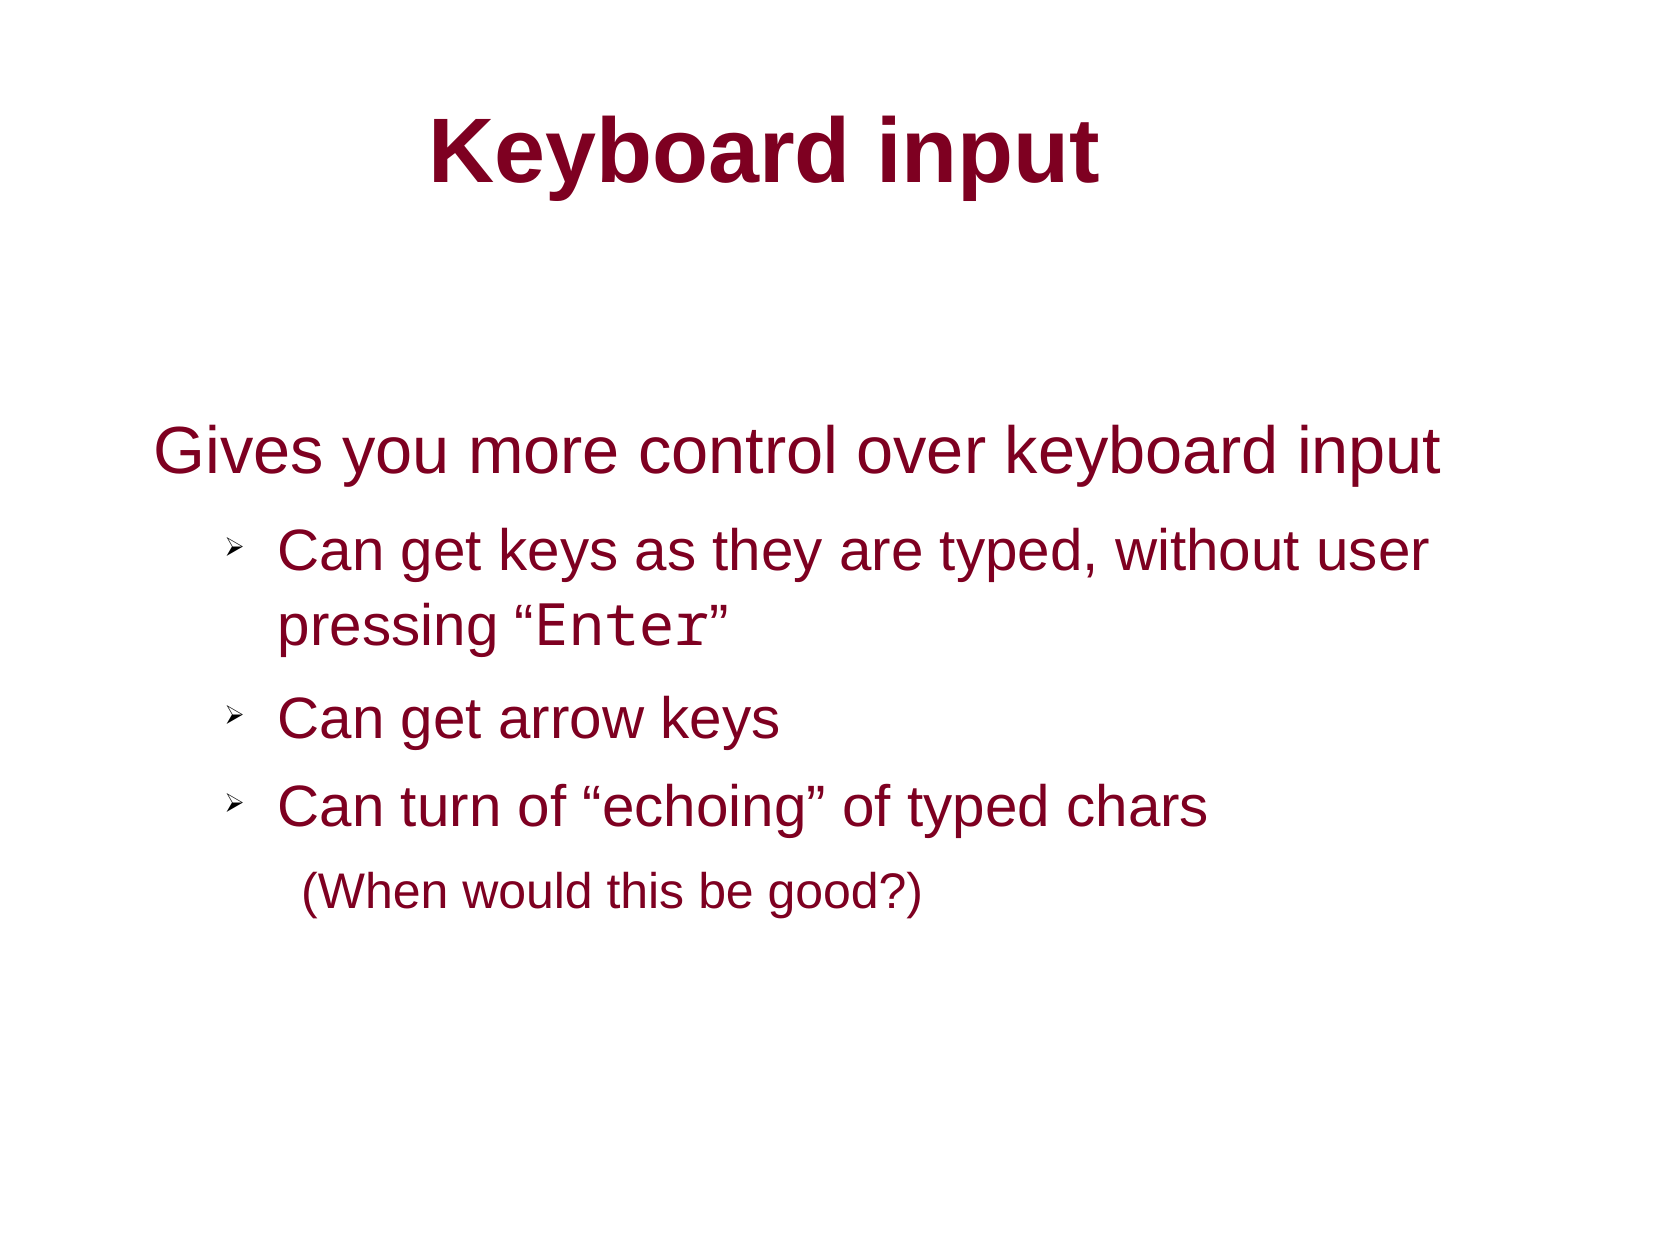

# Keyboard input
Gives you more control over keyboard input
Can get keys as they are typed, without user pressing “Enter”
Can get arrow keys
Can turn of “echoing” of typed chars
(When would this be good?)